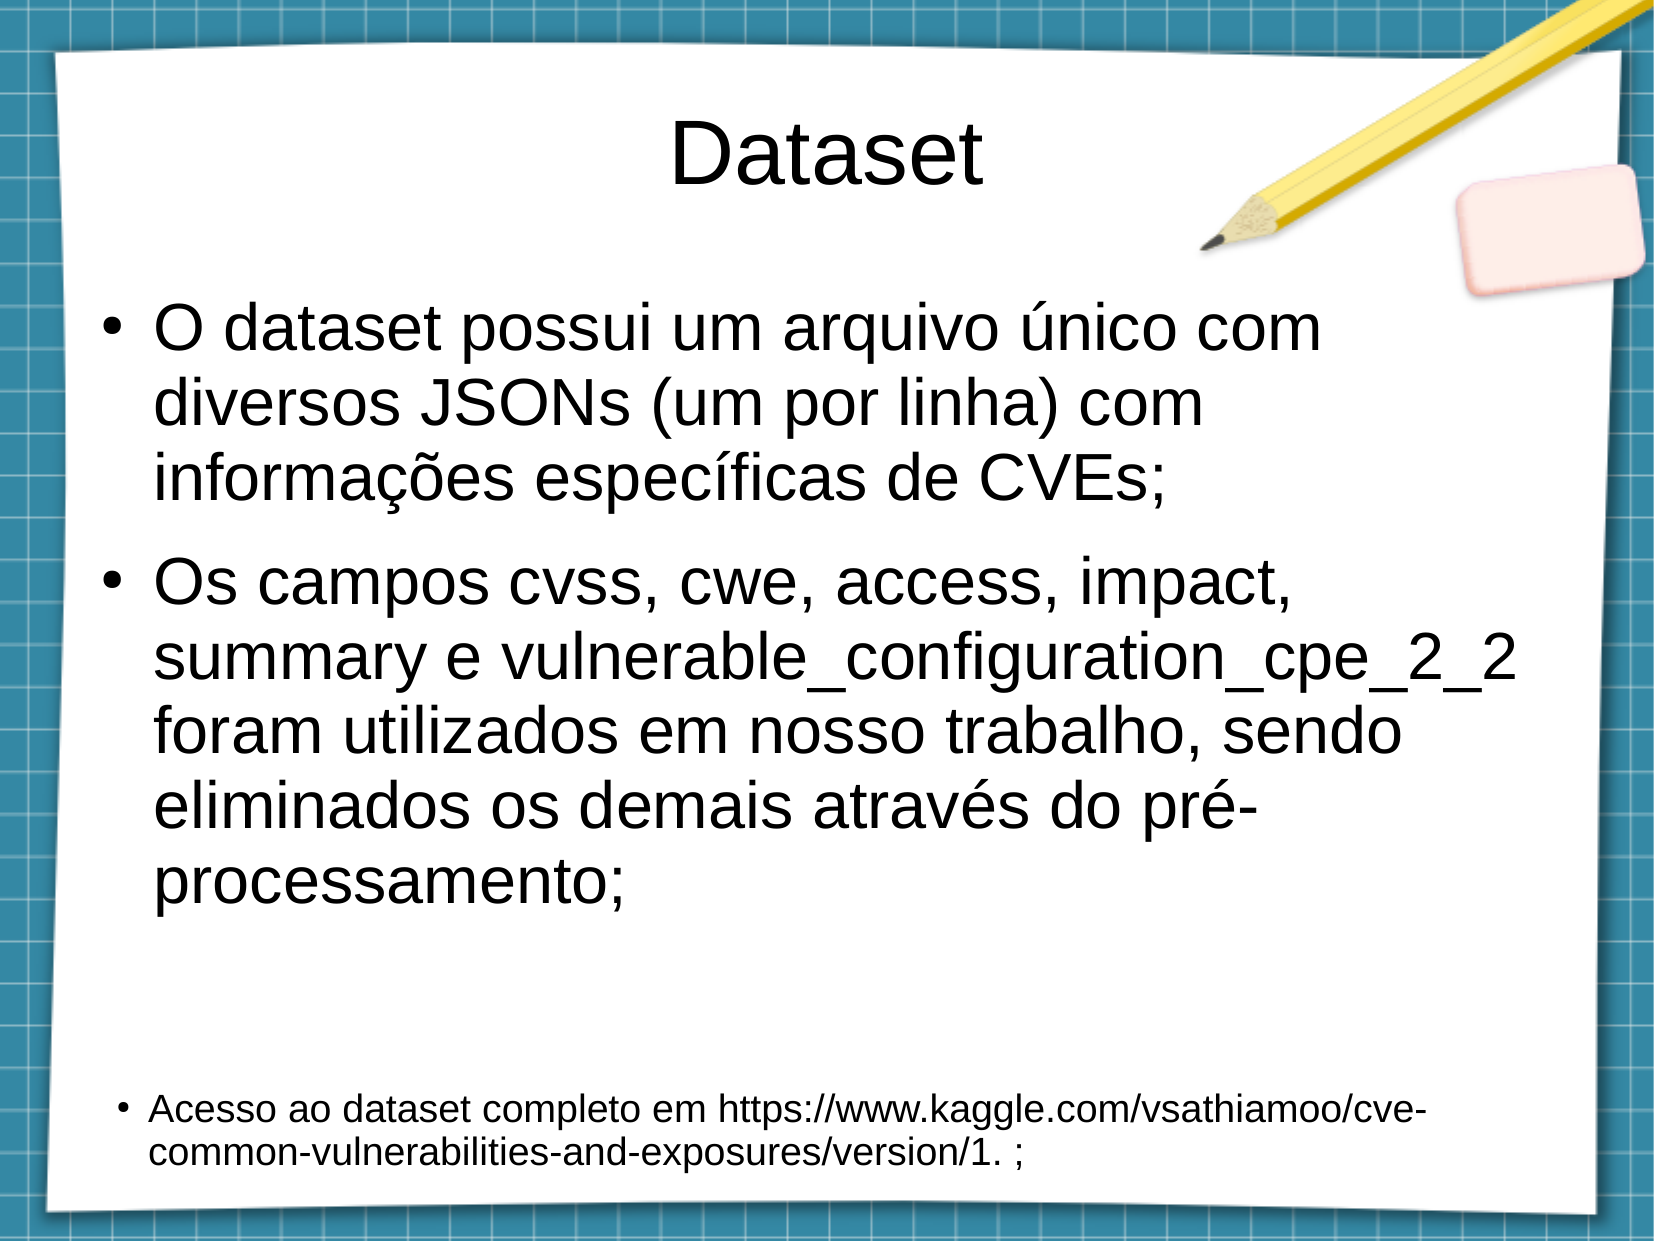

# Dataset
O dataset possui um arquivo único com diversos JSONs (um por linha) com informações específicas de CVEs;
Os campos cvss, cwe, access, impact, summary e vulnerable_configuration_cpe_2_2 foram utilizados em nosso trabalho, sendo eliminados os demais através do pré-processamento;
Acesso ao dataset completo em https://www.kaggle.com/vsathiamoo/cve-common-vulnerabilities-and-exposures/version/1. ;